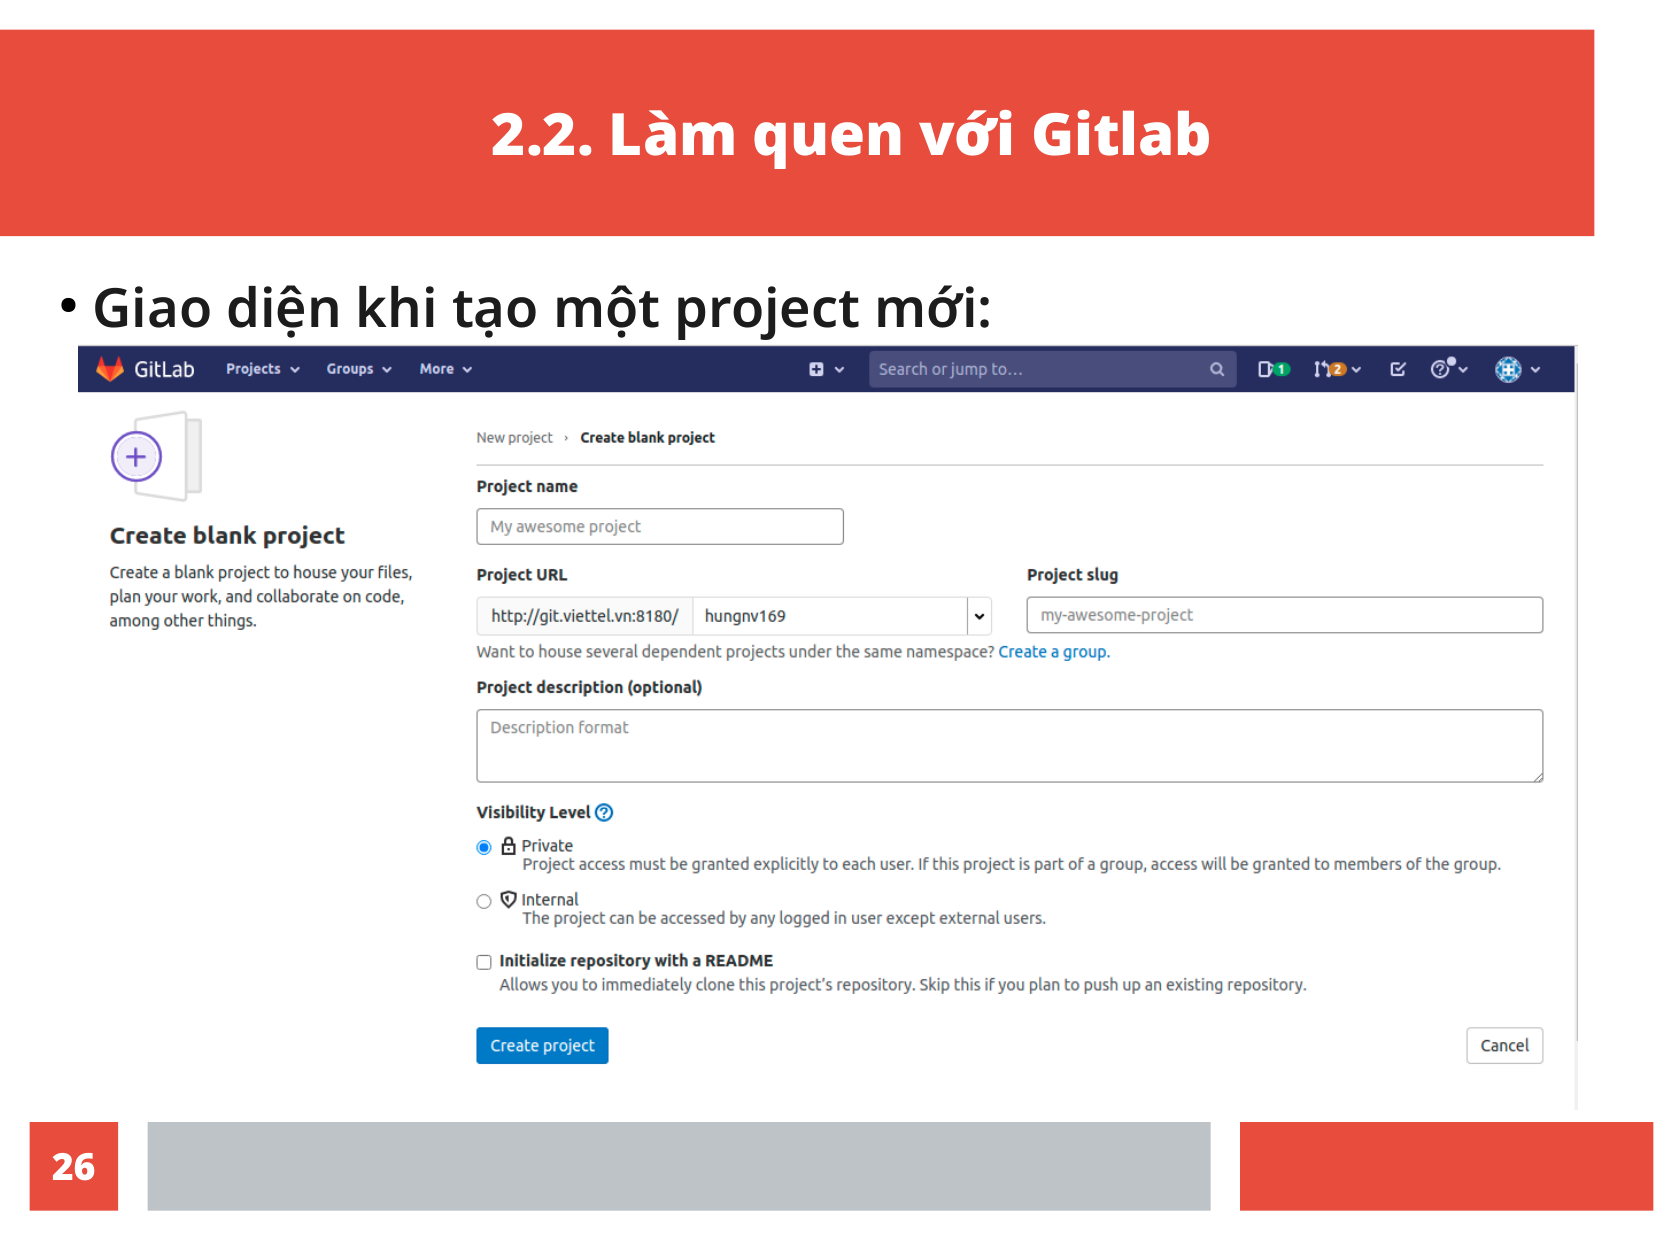

# 2.2. Làm quen với Gitlab
 Giao diện khi tạo một project mới:
26